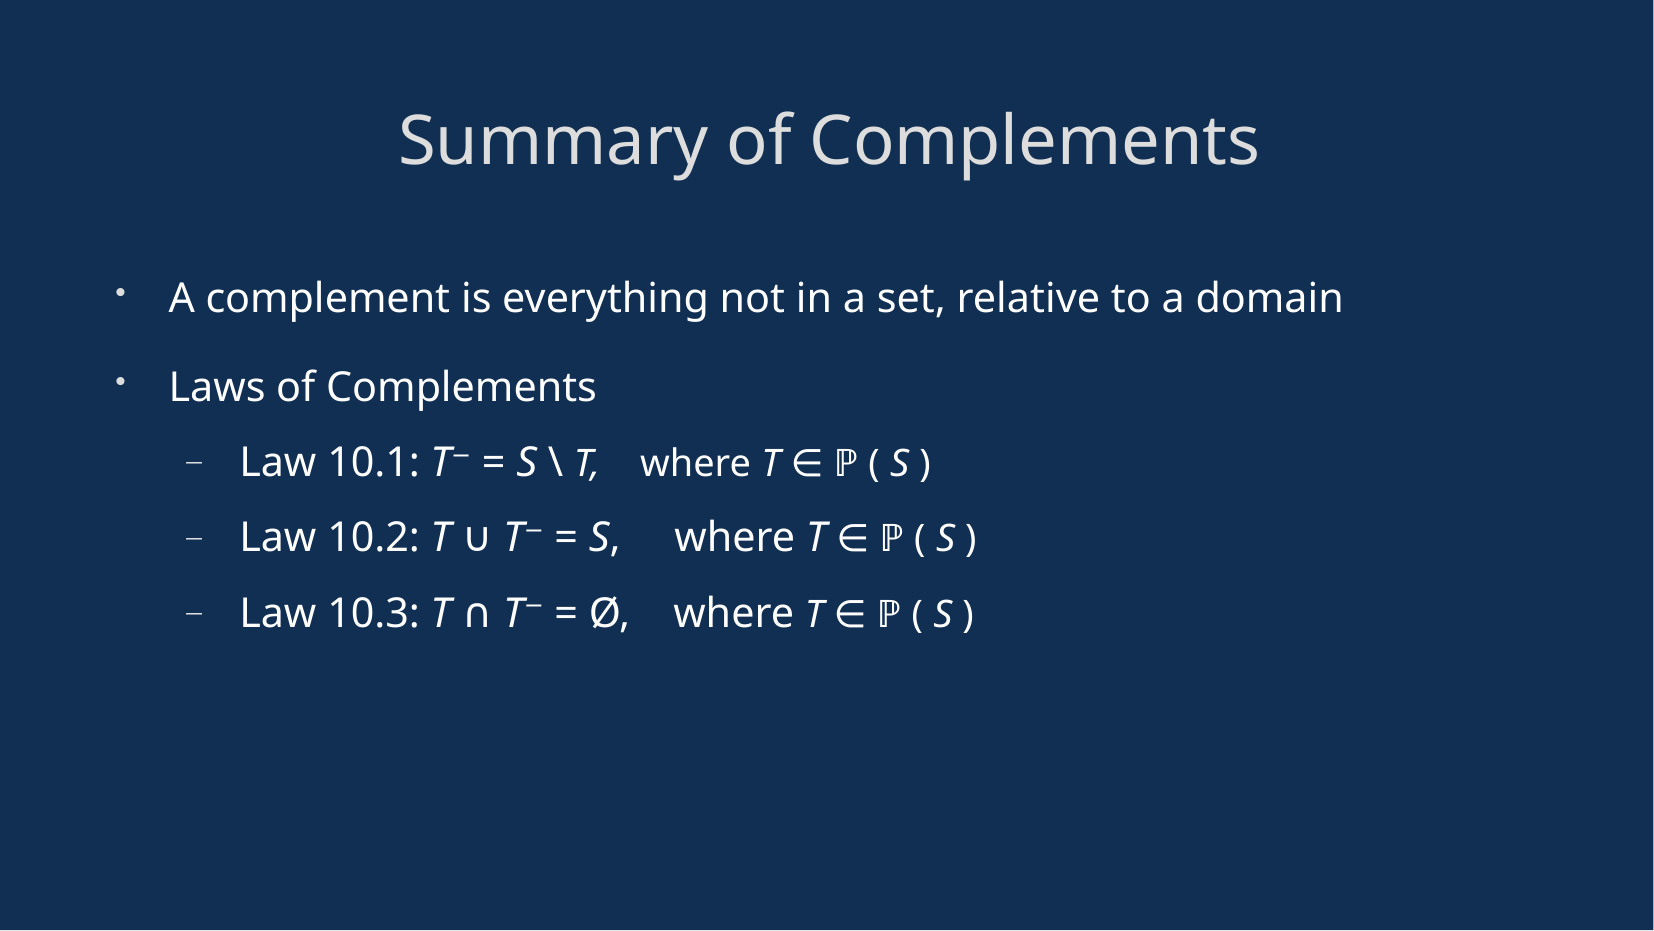

# Summary of Complements
A complement is everything not in a set, relative to a domain
Laws of Complements
Law 10.1: T− = S \ T, where T ∈ ℙ ( S )
Law 10.2: T ∪ T− = S, where T ∈ ℙ ( S )
Law 10.3: T ∩ T− = Ø, where T ∈ ℙ ( S )